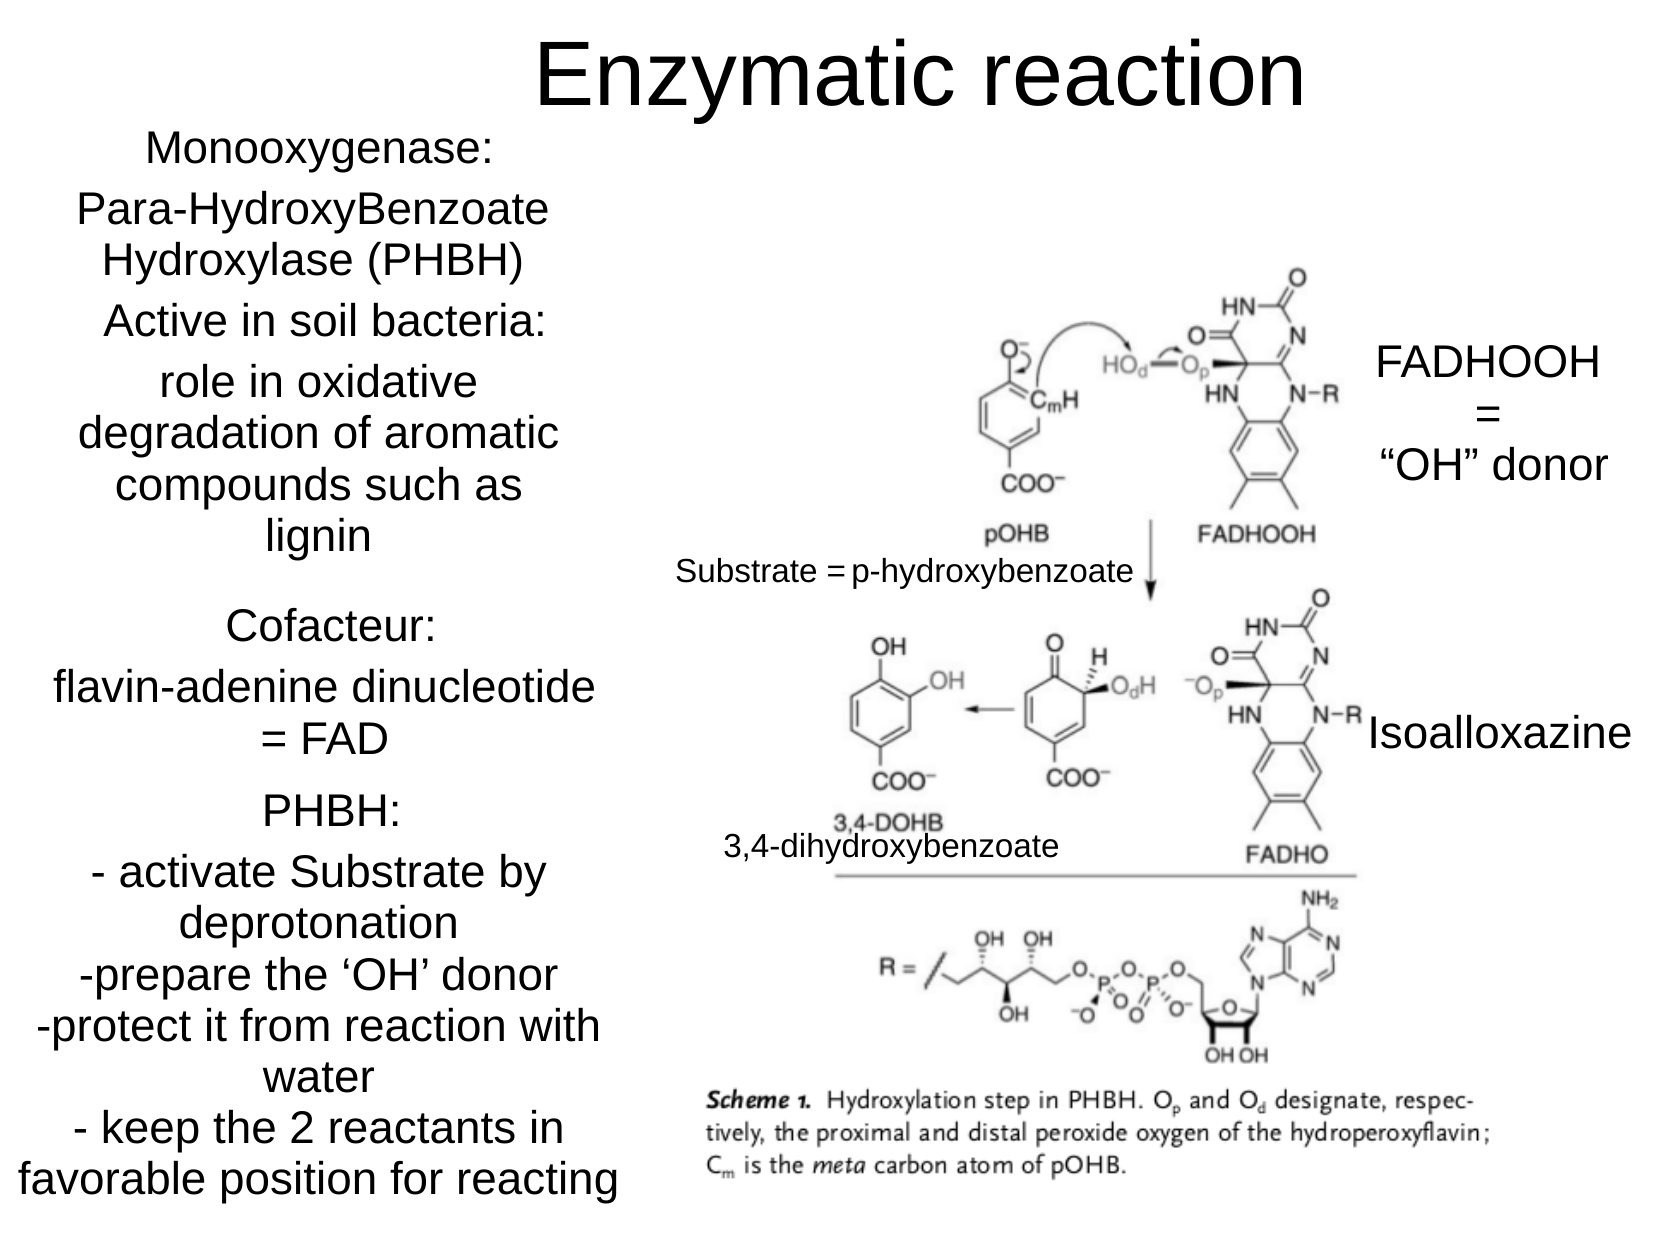

Monooxygenase:
Para-HydroxyBenzoate Hydroxylase (PHBH)
# Enzymatic reaction
 Active in soil bacteria:
role in oxidative degradation of aromatic compounds such as lignin
FADHOOH
=
 “OH” donor
 Cofacteur:
flavin-adenine dinucleotide
= FAD
 Substrate =
 p-hydroxybenzoate
Isoalloxazine
 PHBH:
- activate Substrate by deprotonation
-prepare the ‘OH’ donor
-protect it from reaction with water
- keep the 2 reactants in favorable position for reacting
 3,4-dihydroxybenzoate